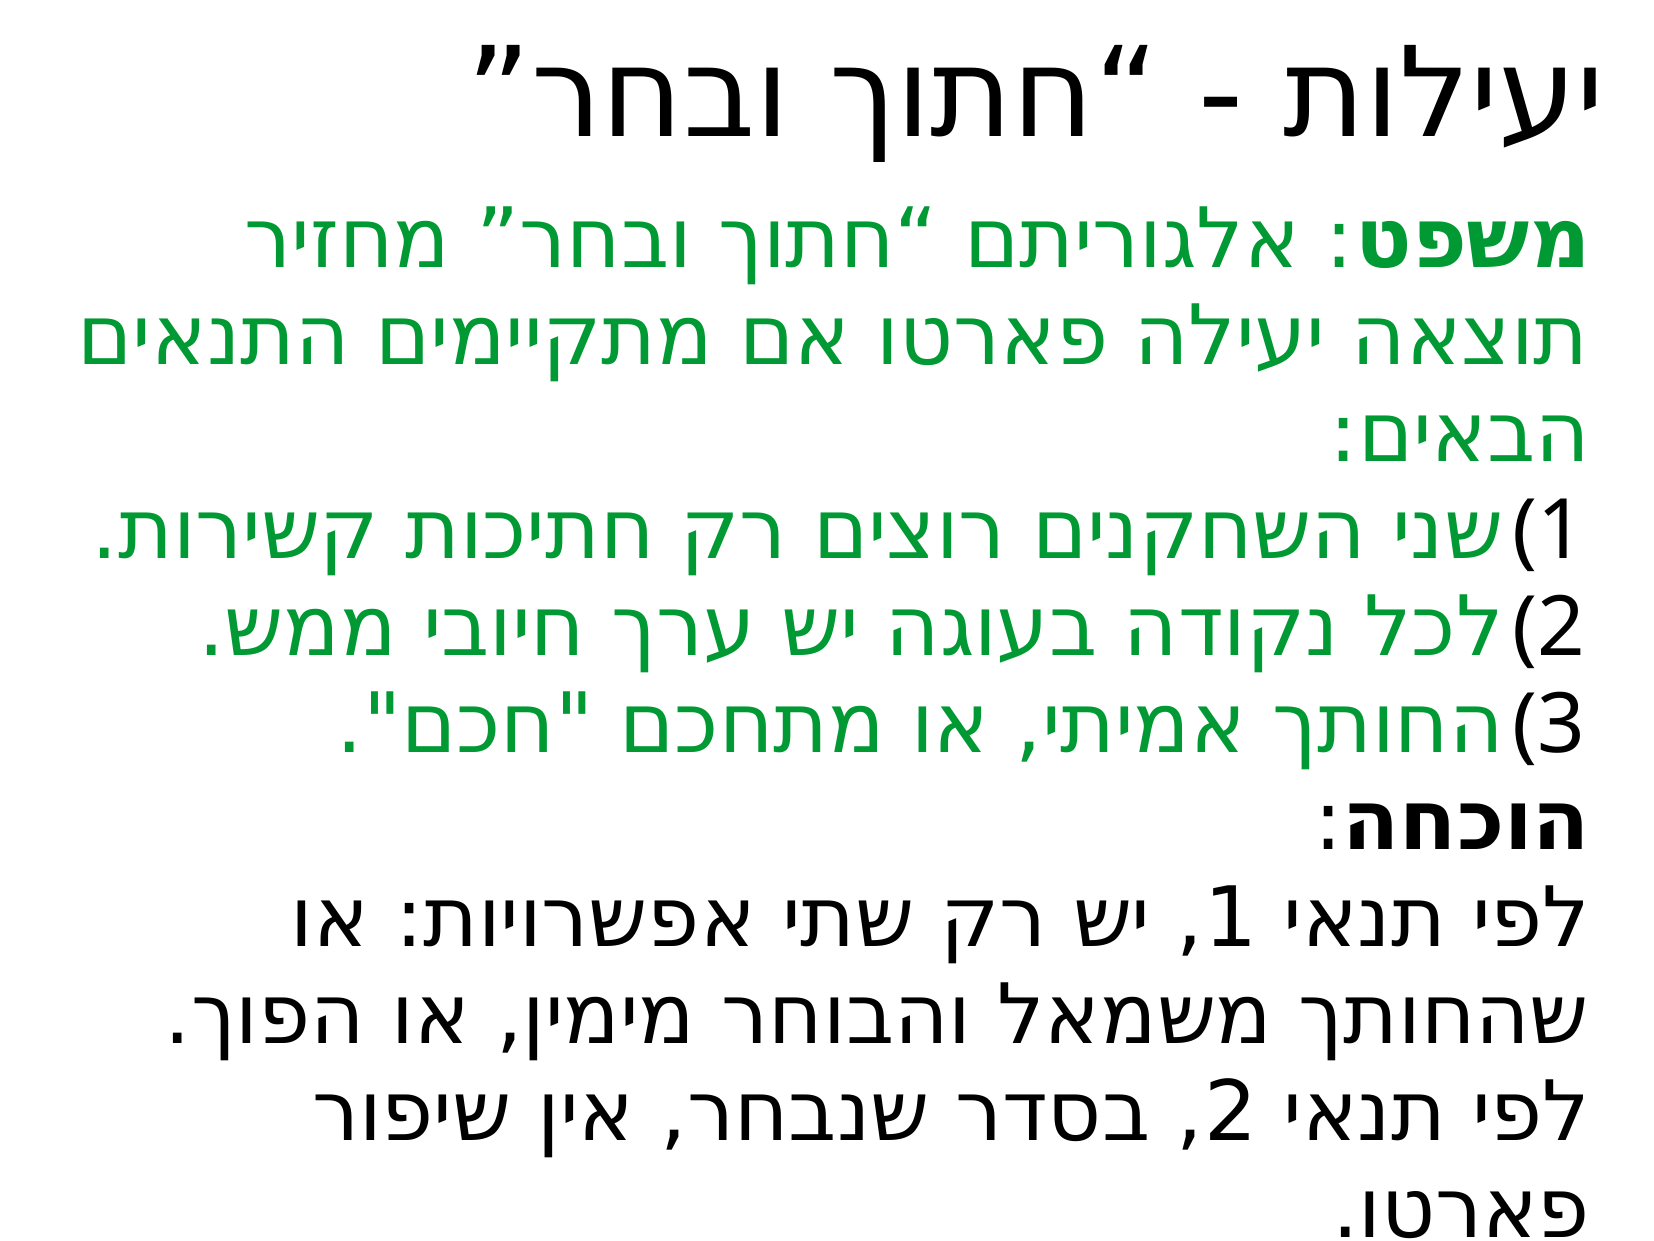

# יעילות - “חתוך ובחר”
משפט: אלגוריתם “חתוך ובחר” מחזיר תוצאה יעילה פארטו אם מתקיימים התנאים הבאים:
שני השחקנים רוצים רק חתיכות קשירות.
לכל נקודה בעוגה יש ערך חיובי ממש.
החותך אמיתי, או מתחכם "חכם".
הוכחה:
לפי תנאי 1, יש רק שתי אפשרויות: או שהחותך משמאל והבוחר מימין, או הפוך.
לפי תנאי 2, בסדר שנבחר, אין שיפור פארטו.
לפי תנאי 3, גם בסדר ההפוך אין שיפור פארטו. ***